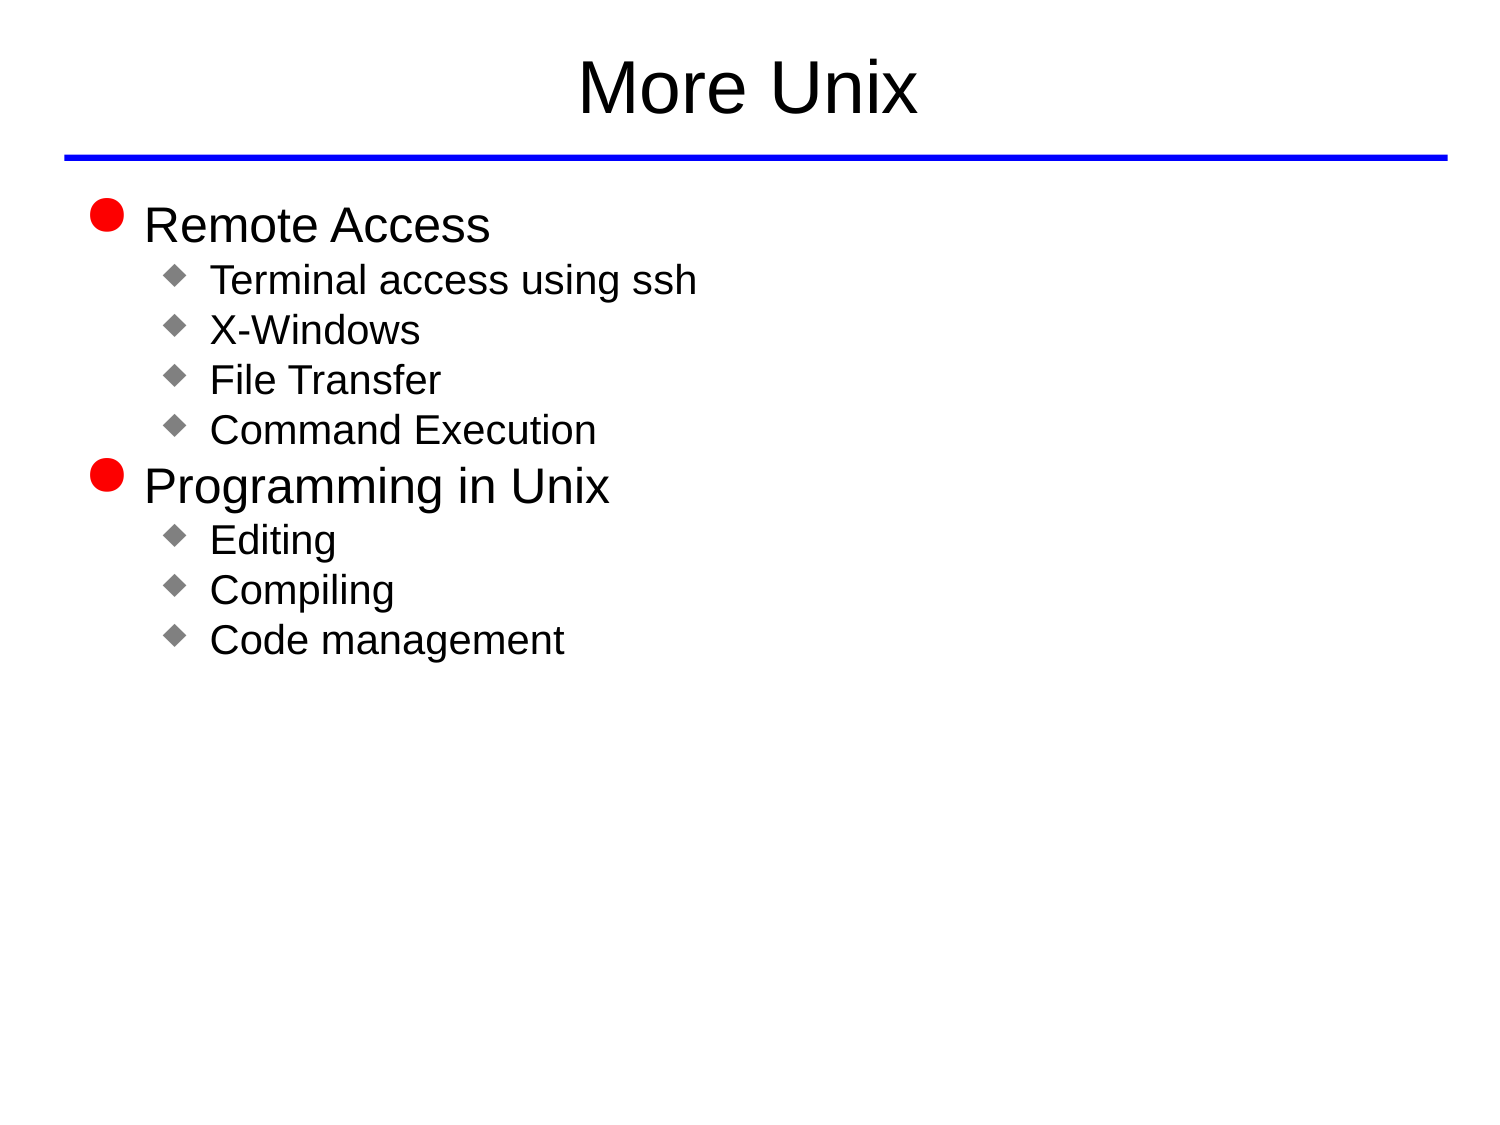

# More Unix
Remote Access
Terminal access using ssh
X-Windows
File Transfer
Command Execution
Programming in Unix
Editing
Compiling
Code management